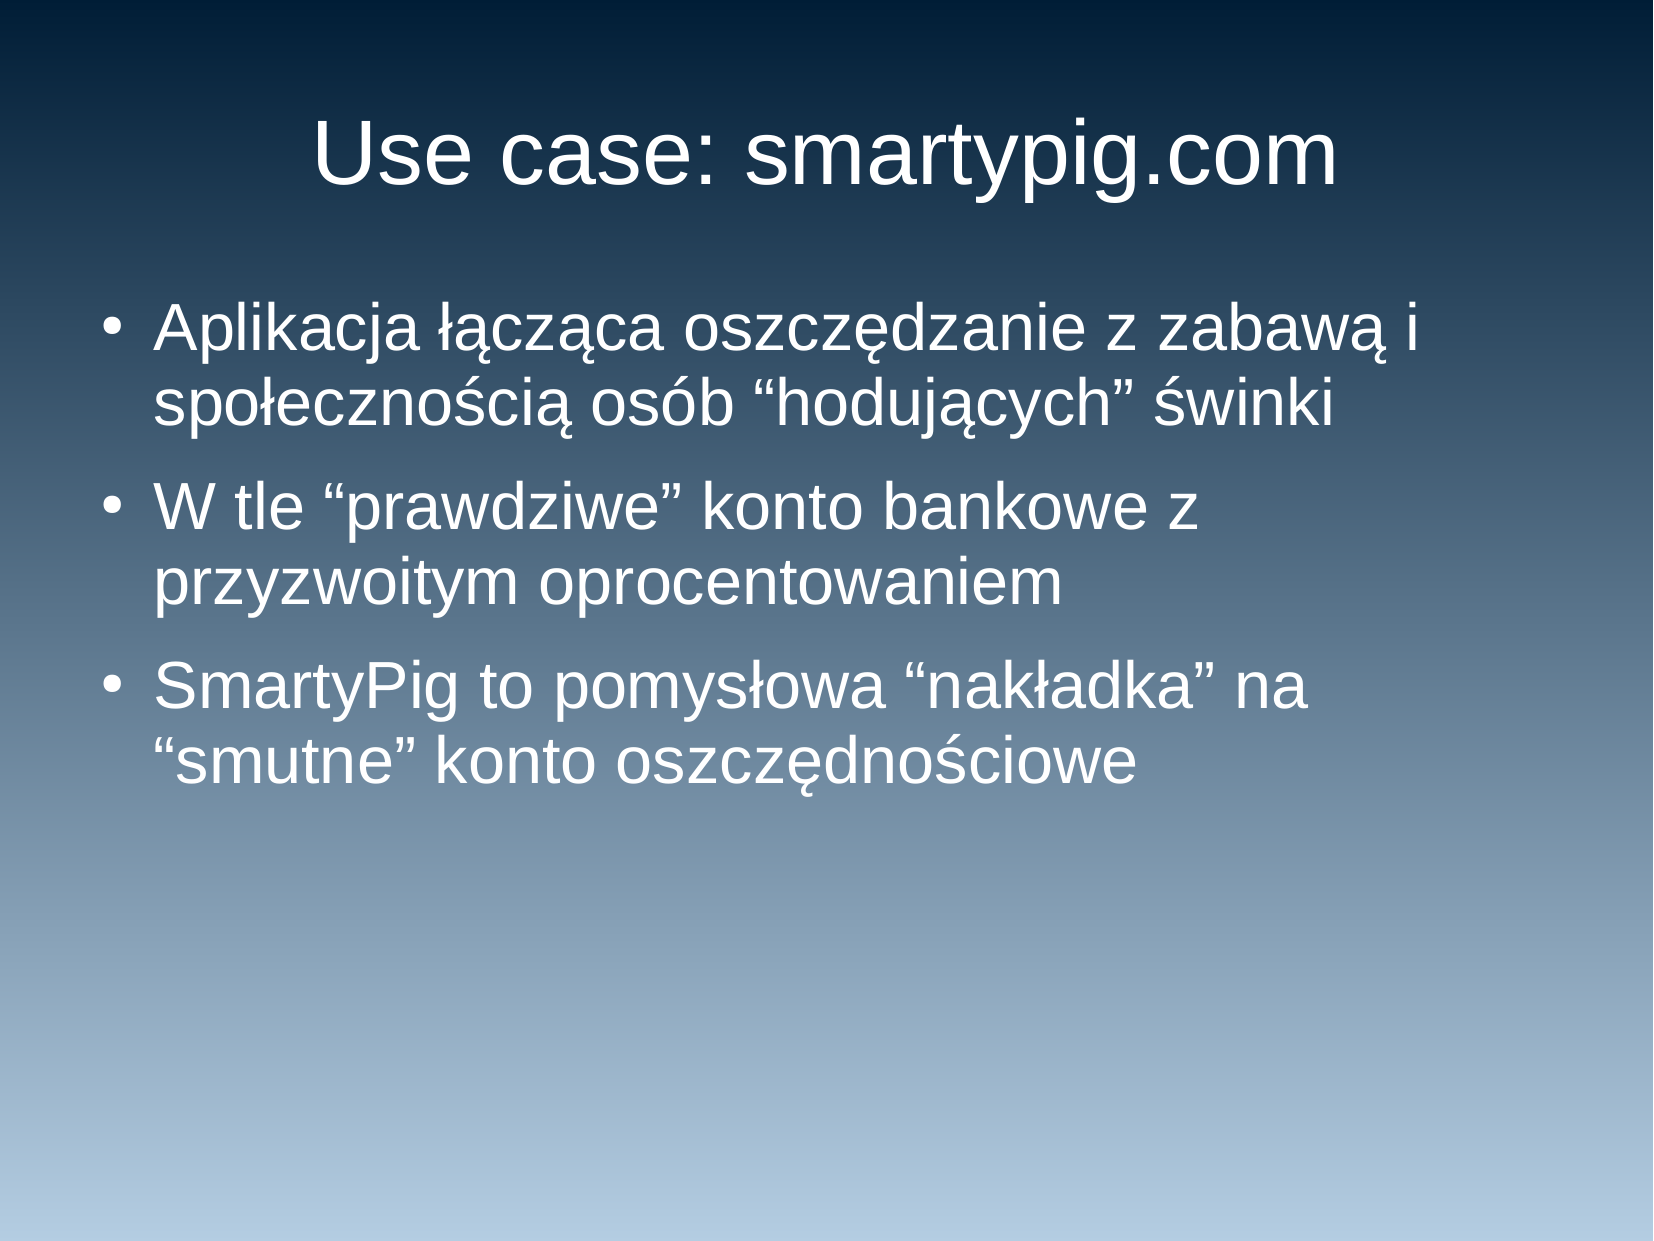

# Use case: smartypig.com
Aplikacja łącząca oszczędzanie z zabawą i społecznością osób “hodujących” świnki
W tle “prawdziwe” konto bankowe z przyzwoitym oprocentowaniem
SmartyPig to pomysłowa “nakładka” na “smutne” konto oszczędnościowe